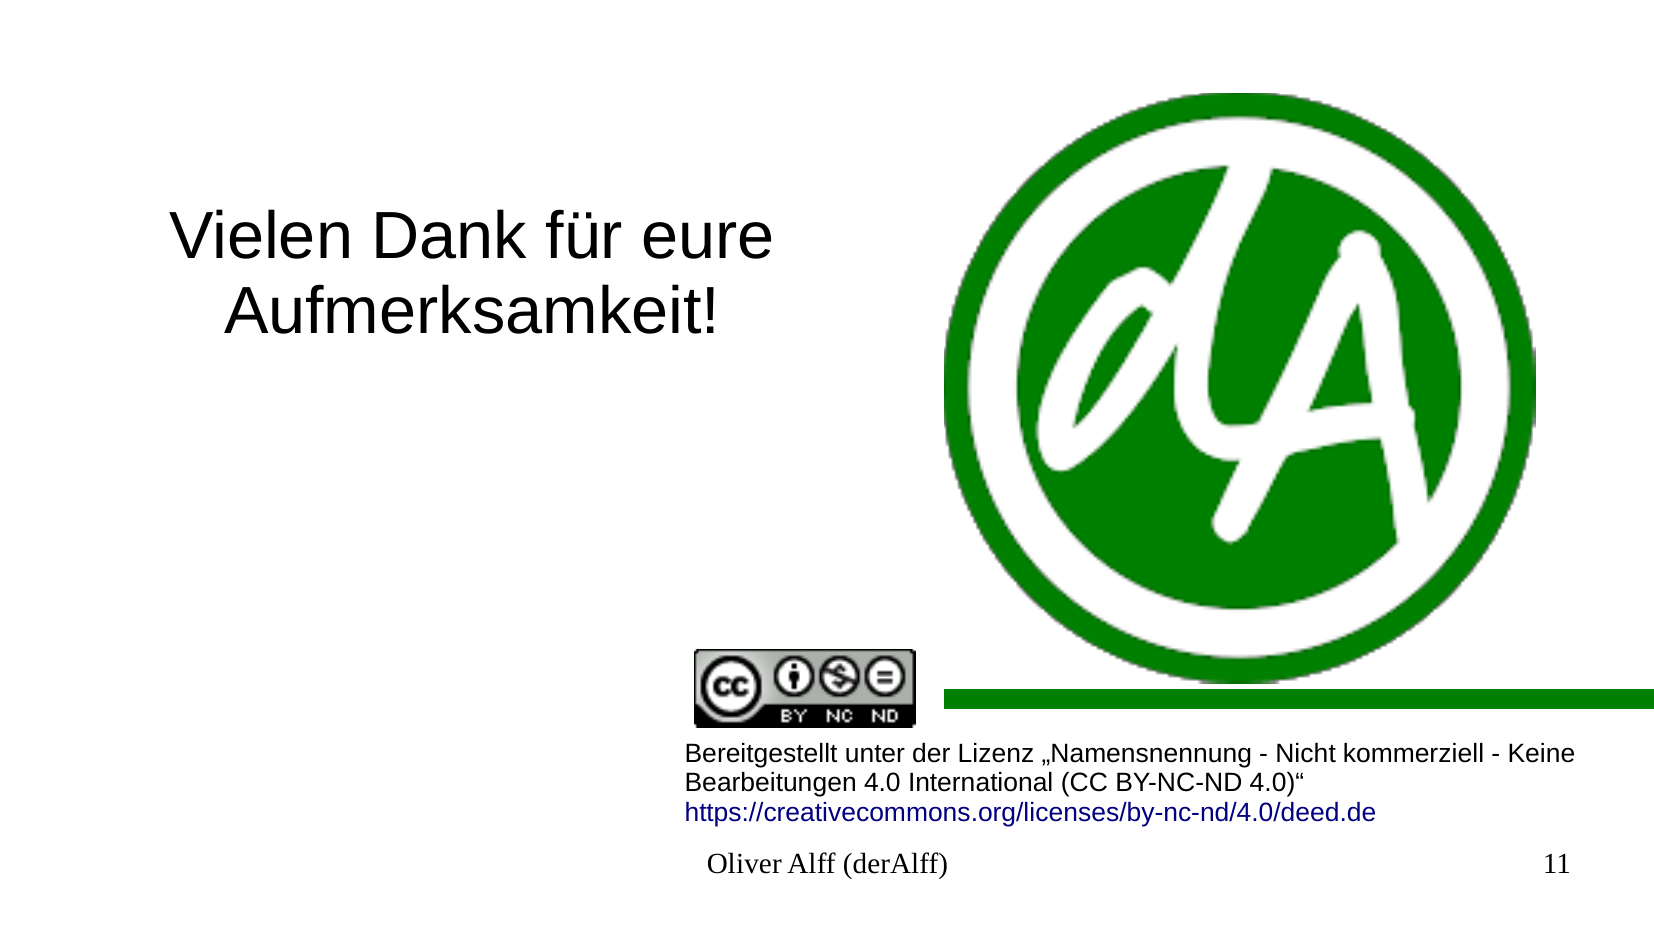

Vielen Dank für eure Aufmerksamkeit!
# Bereitgestellt unter der Lizenz „Namensnennung - Nicht kommerziell - Keine Bearbeitungen 4.0 International (CC BY-NC-ND 4.0)“https://creativecommons.org/licenses/by-nc-nd/4.0/deed.de
Oliver Alff (derAlff)
11